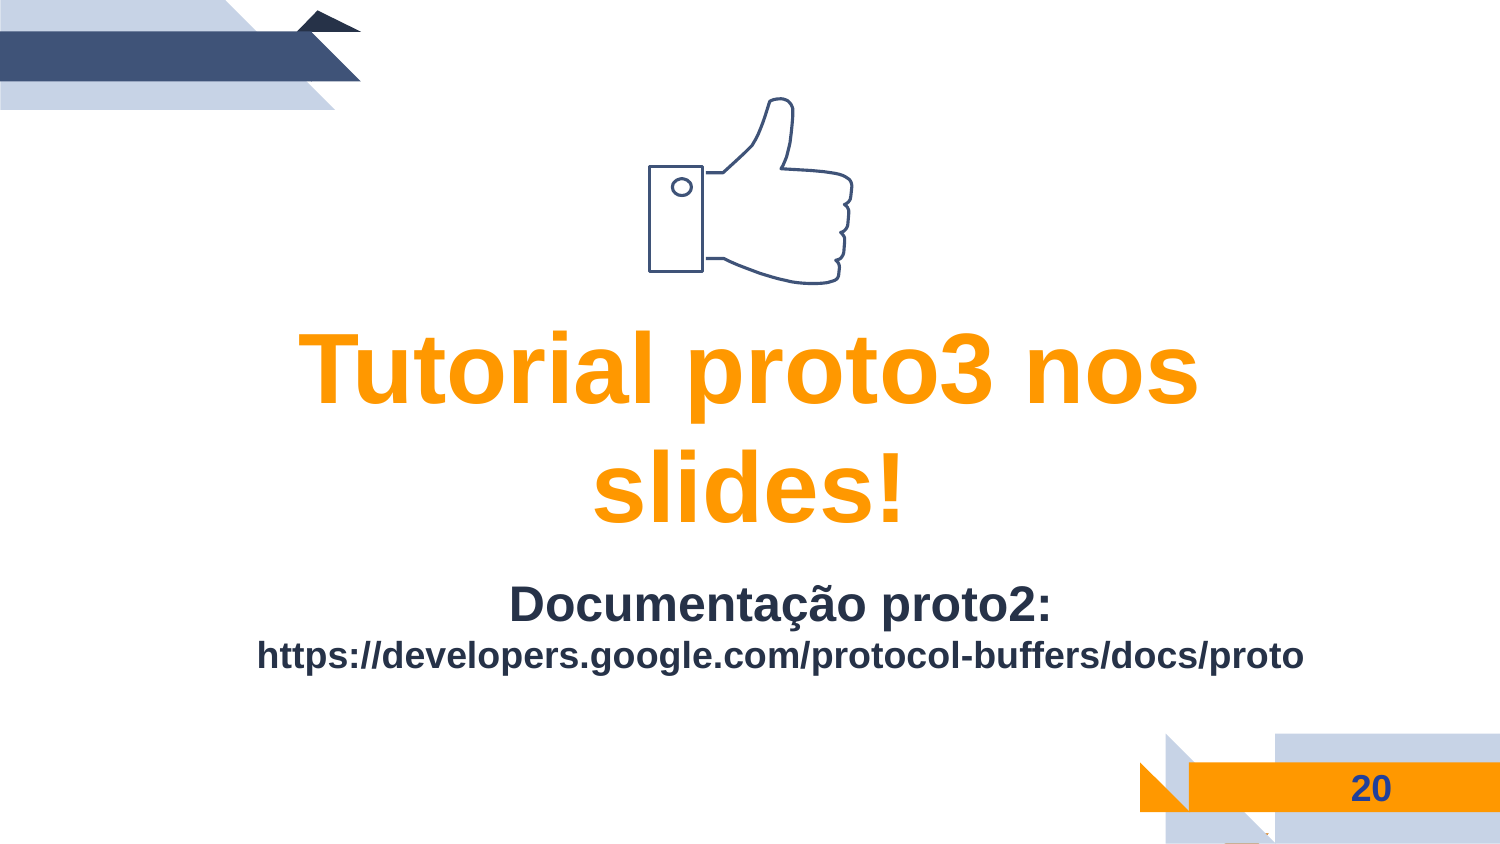

Tutorial proto3 nos slides!
Documentação proto2:
https://developers.google.com/protocol-buffers/docs/proto
20